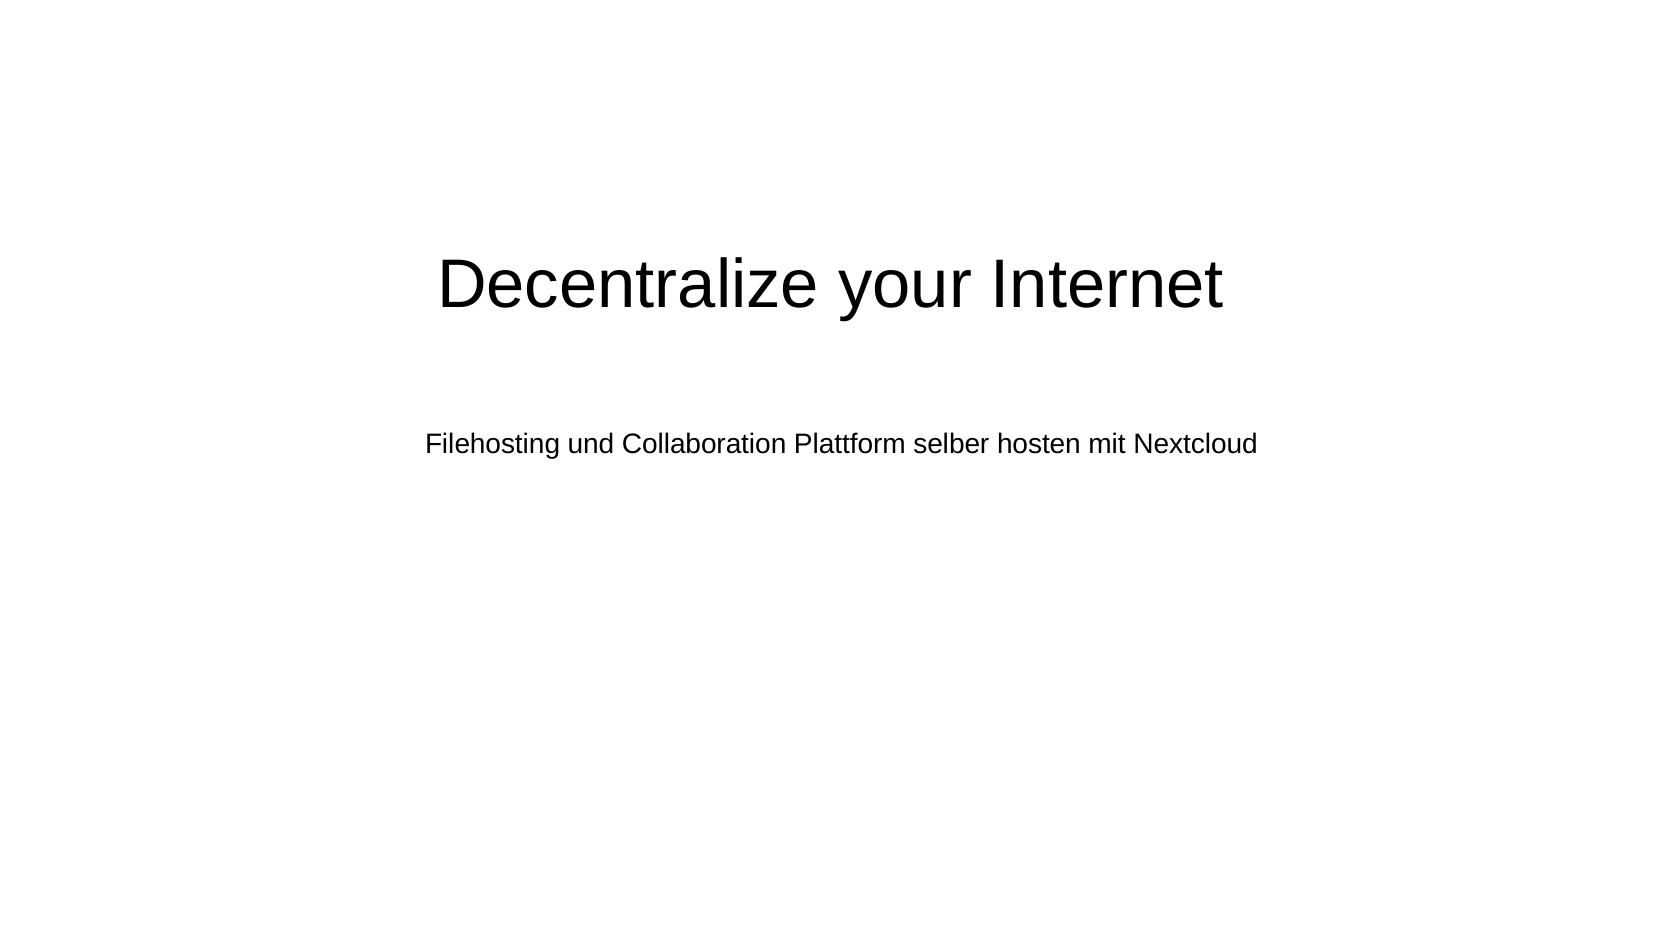

# Decentralize your Internet
Filehosting und Collaboration Plattform selber hosten mit Nextcloud